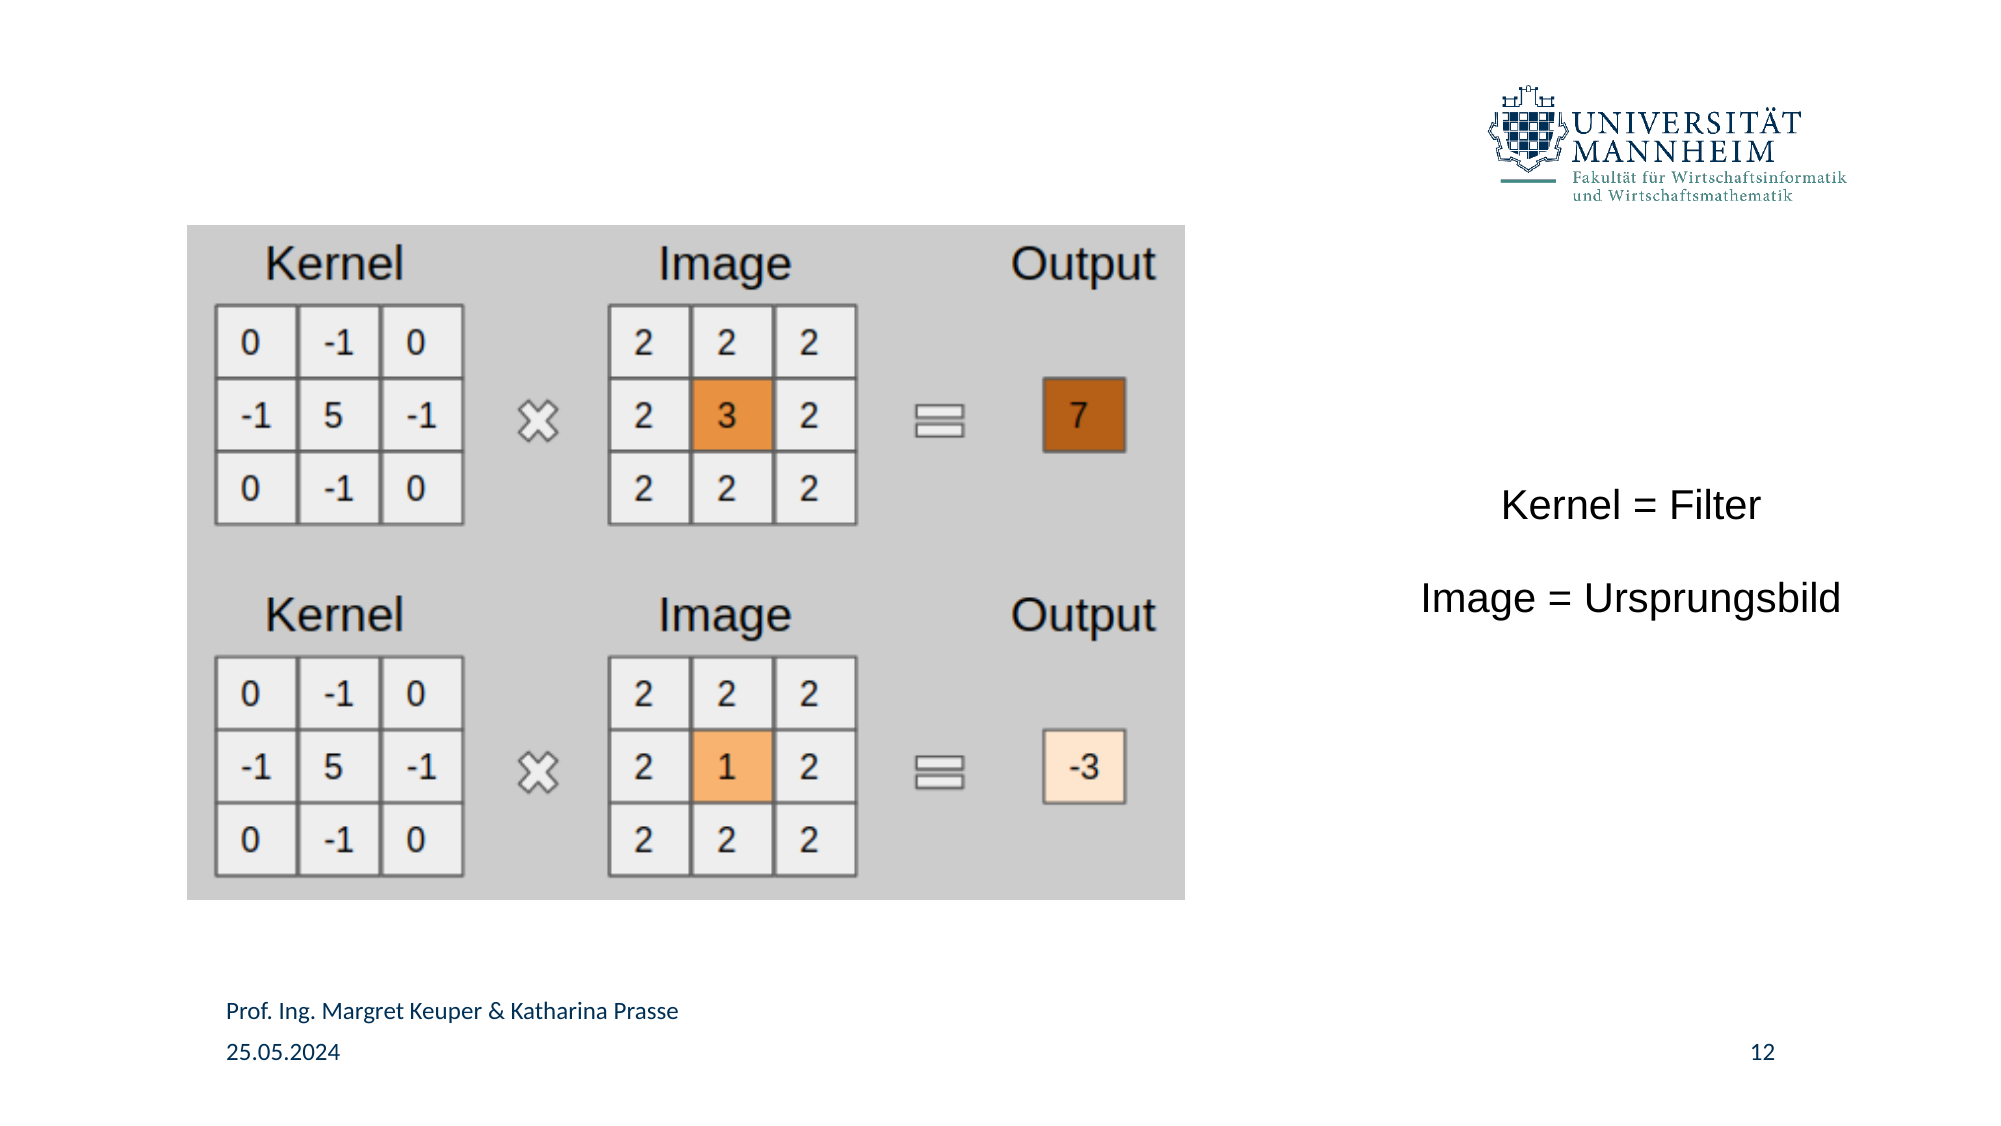

Kernel = Filter
Image = Ursprungsbild
Prof. Ing. Margret Keuper & Katharina Prasse
25.05.2024
12